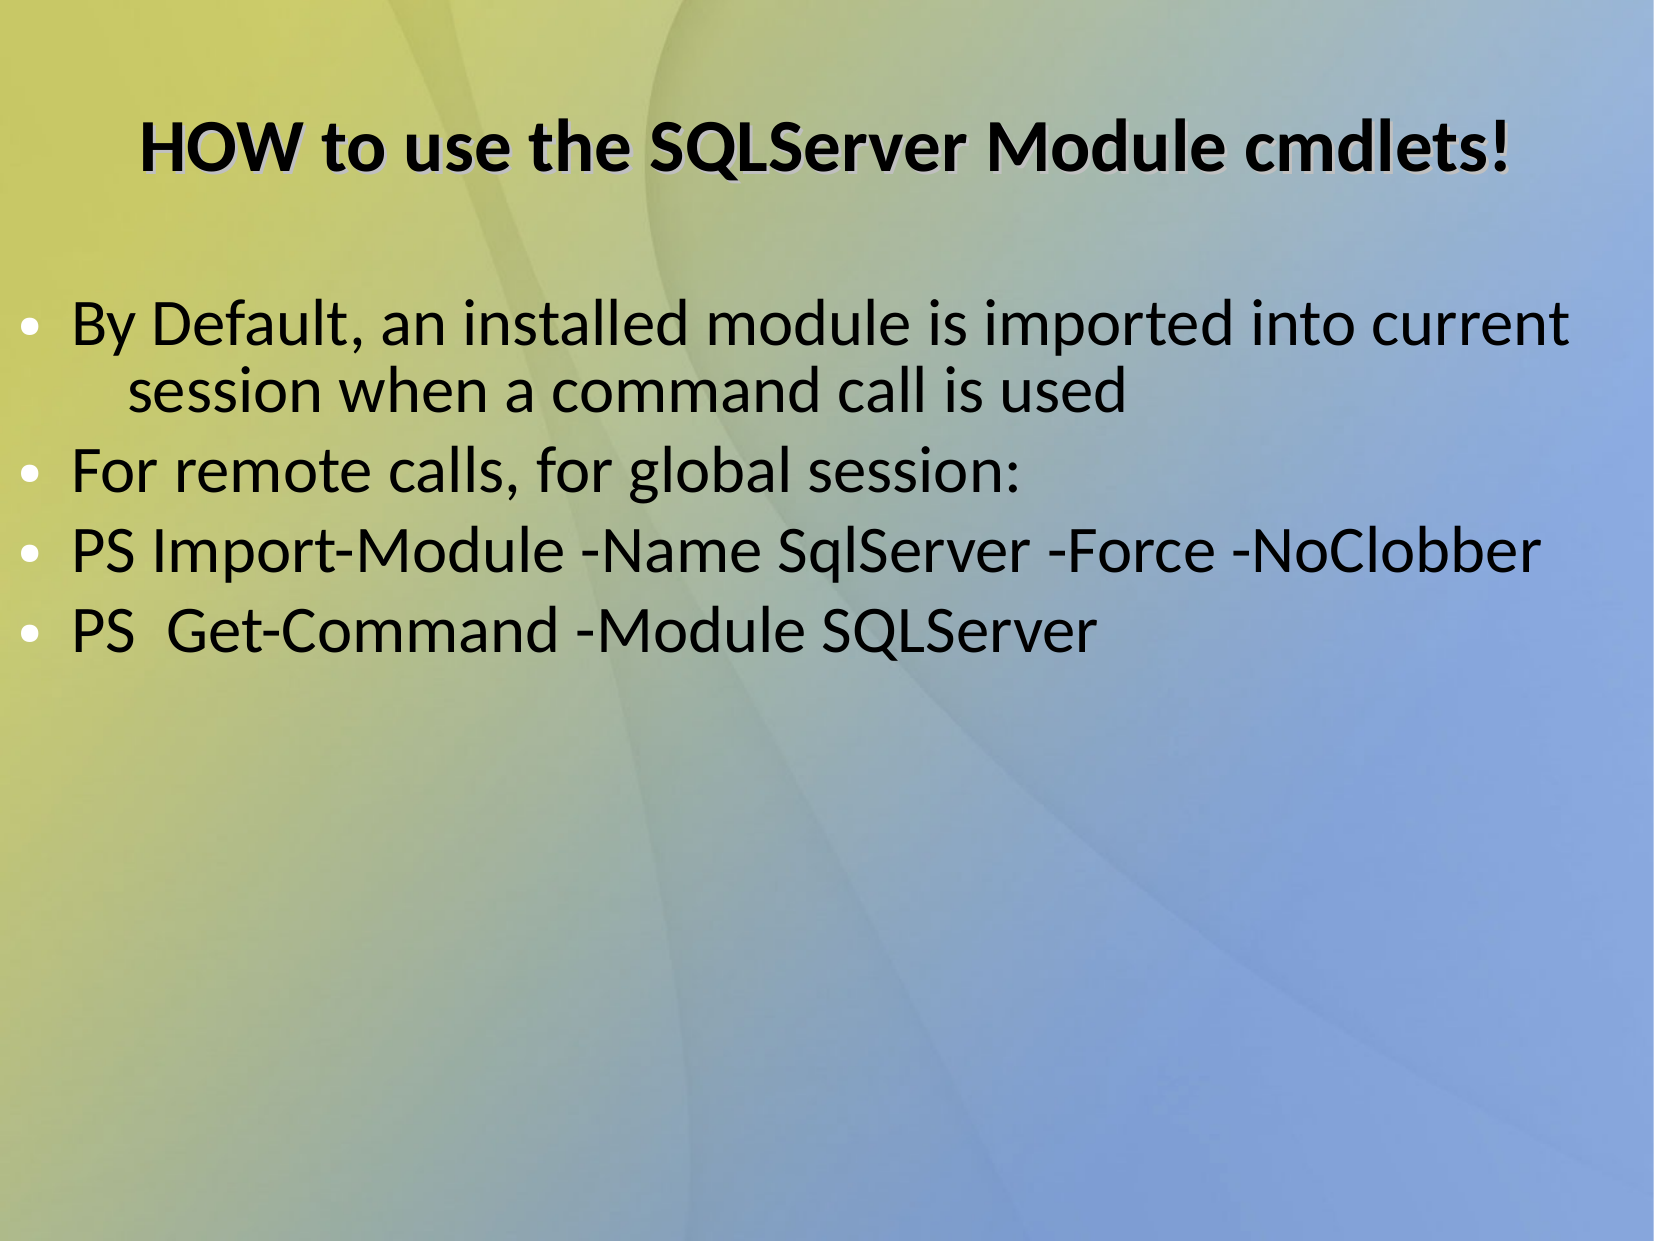

# HOW to use the SQLServer Module cmdlets!
By Default, an installed module is imported into current session when a command call is used
For remote calls, for global session:
PS Import-Module -Name SqlServer -Force -NoClobber
PS Get-Command -Module SQLServer